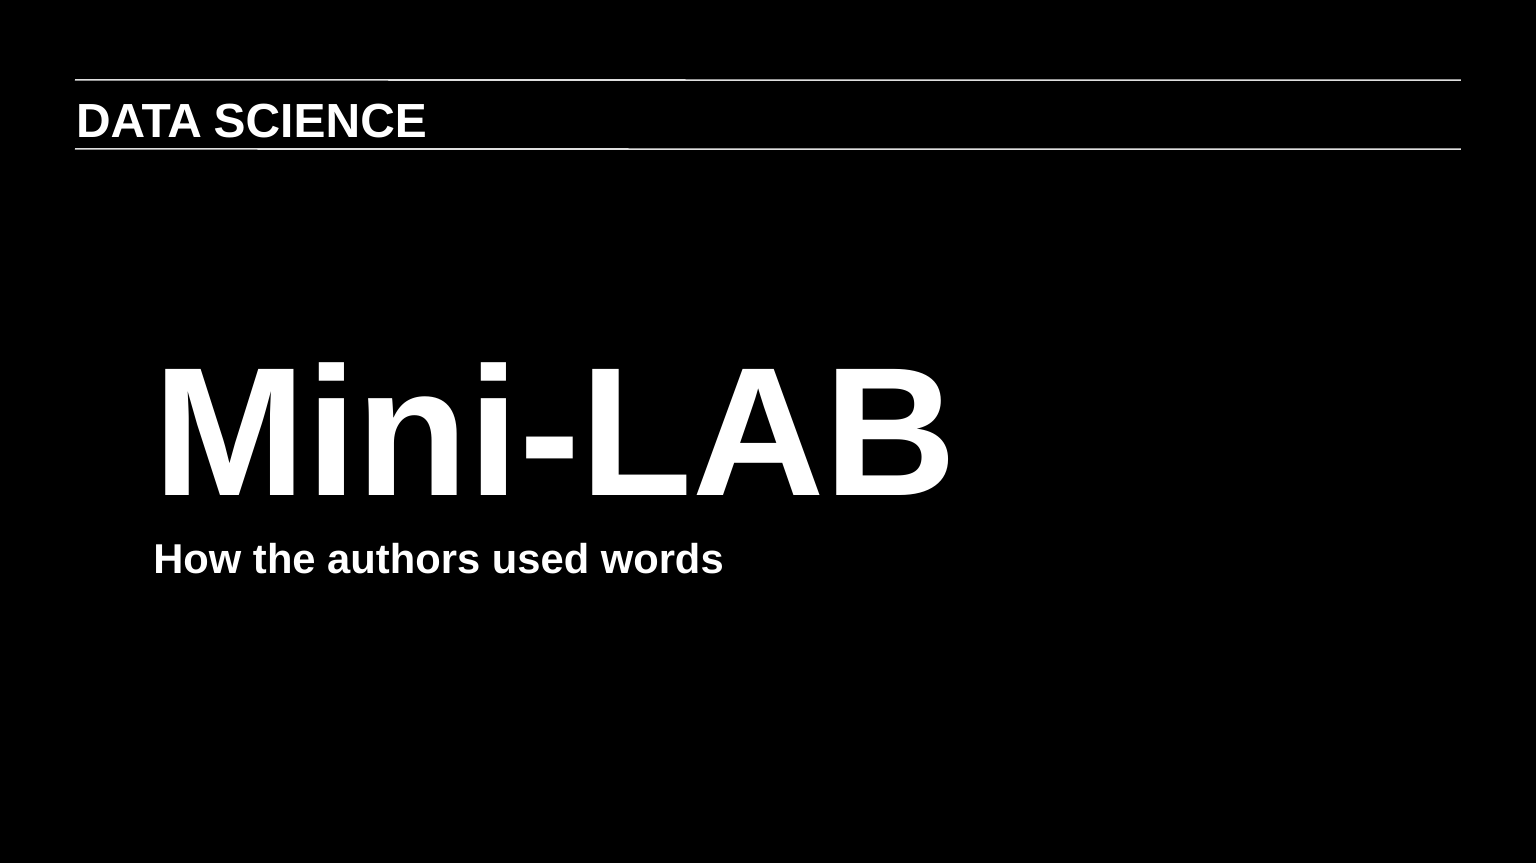

DATA SCIENCE
# Mini-LAB How the authors used words